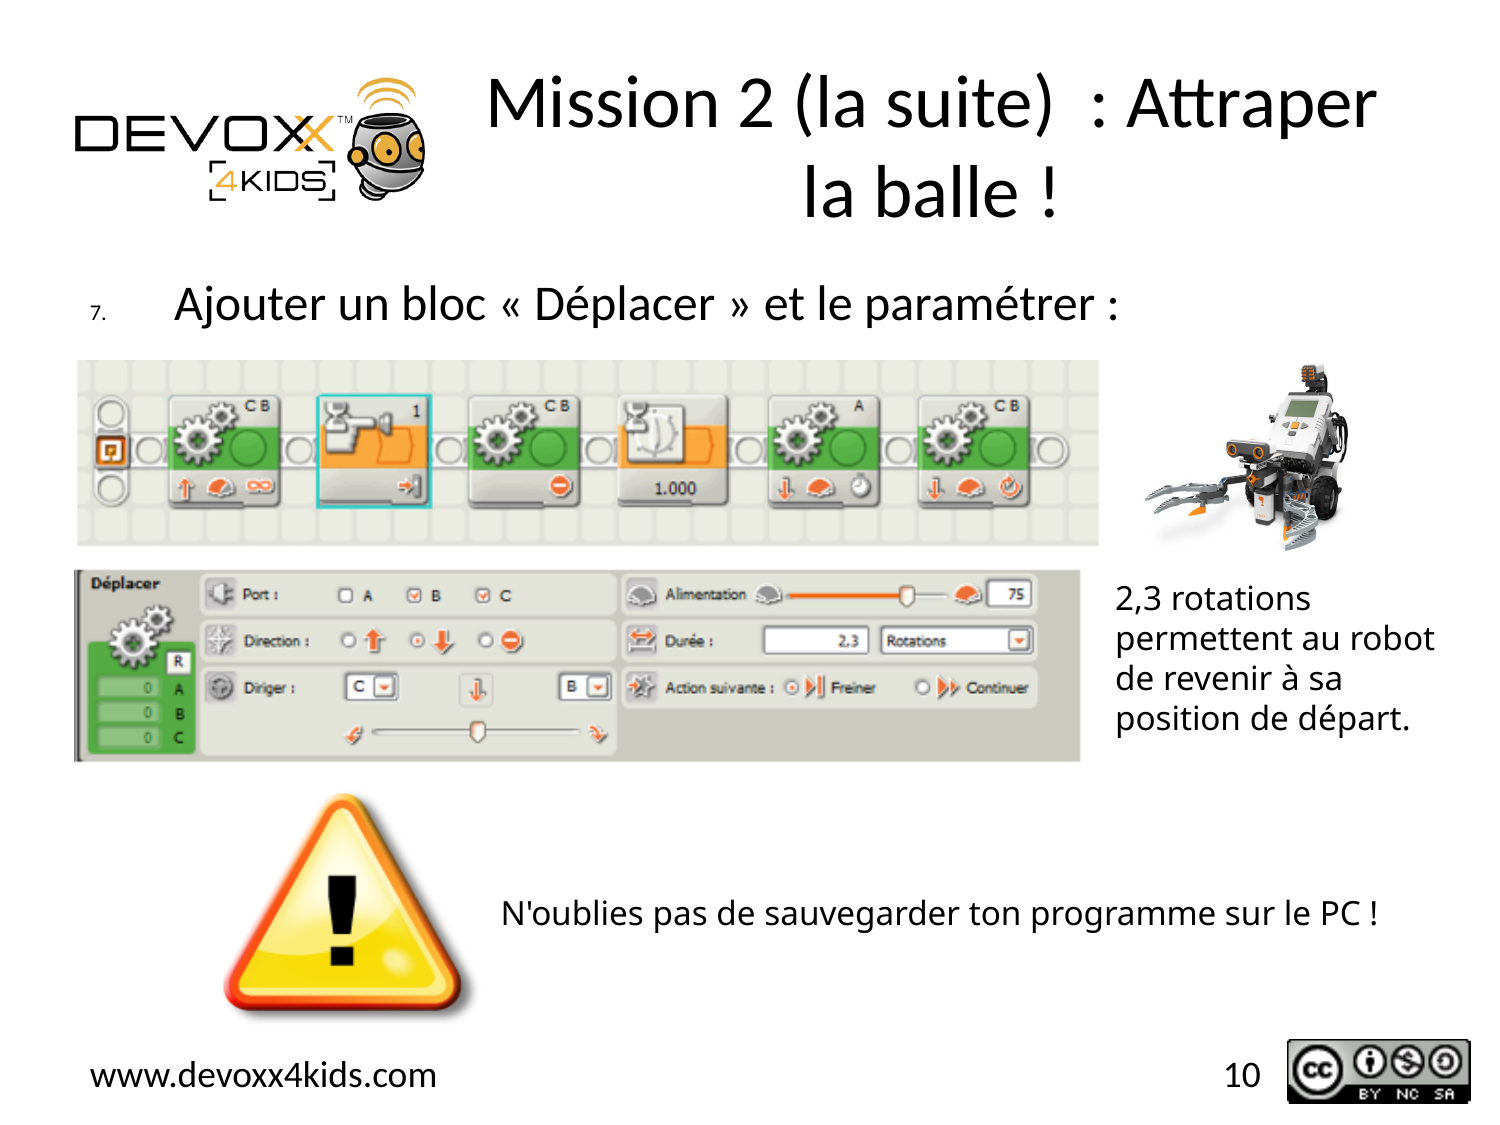

# Mission 2 (la suite) : Attraper la balle !
Ajouter un bloc « Déplacer » et le paramétrer :
2,3 rotations permettent au robot de revenir à sa position de départ.
N'oublies pas de sauvegarder ton programme sur le PC !